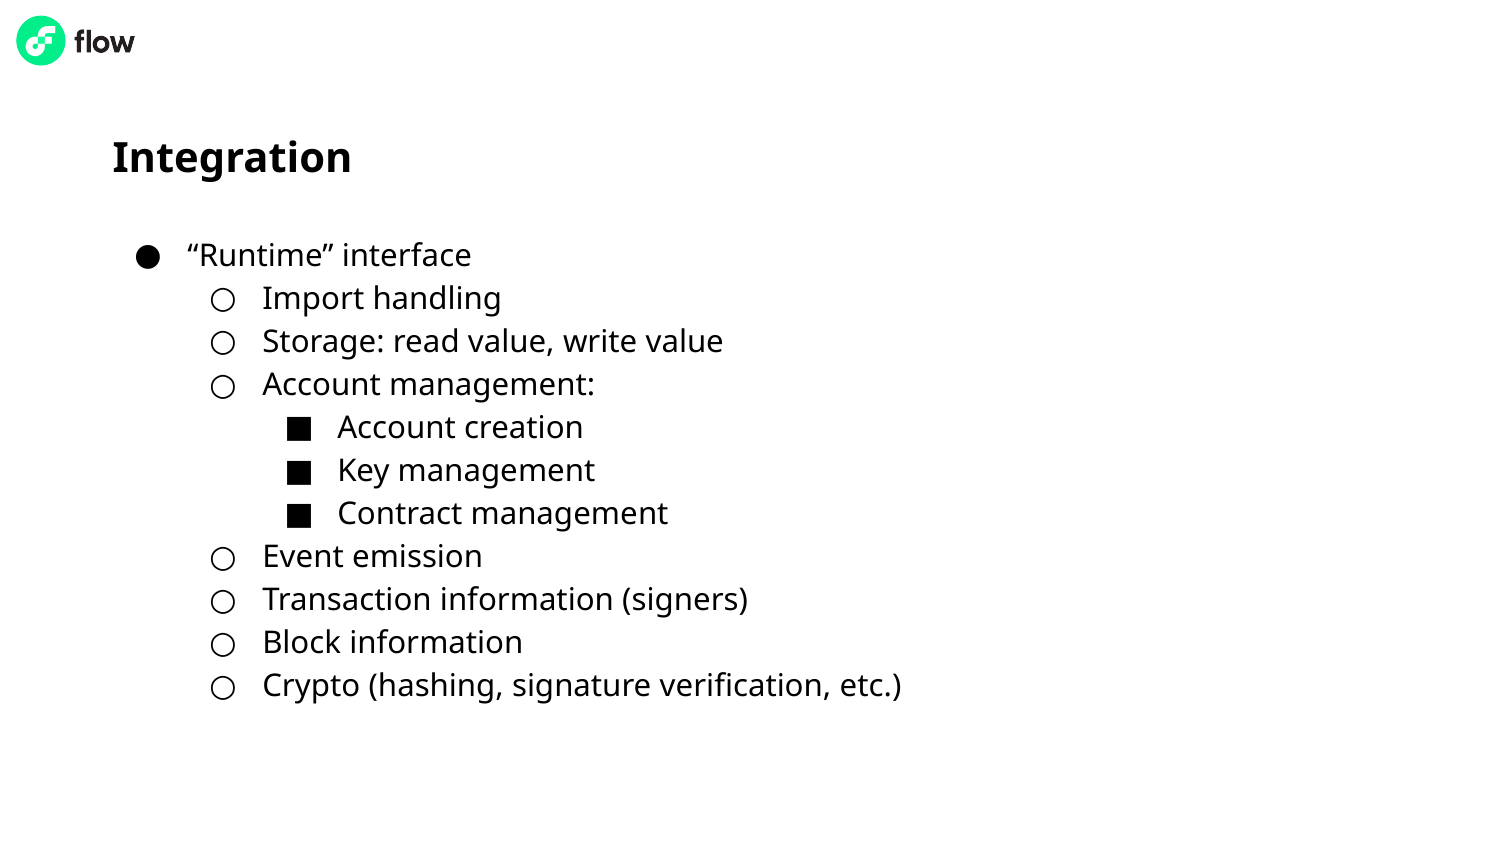

Integration
“Runtime” interface
Import handling
Storage: read value, write value
Account management:
Account creation
Key management
Contract management
Event emission
Transaction information (signers)
Block information
Crypto (hashing, signature verification, etc.)